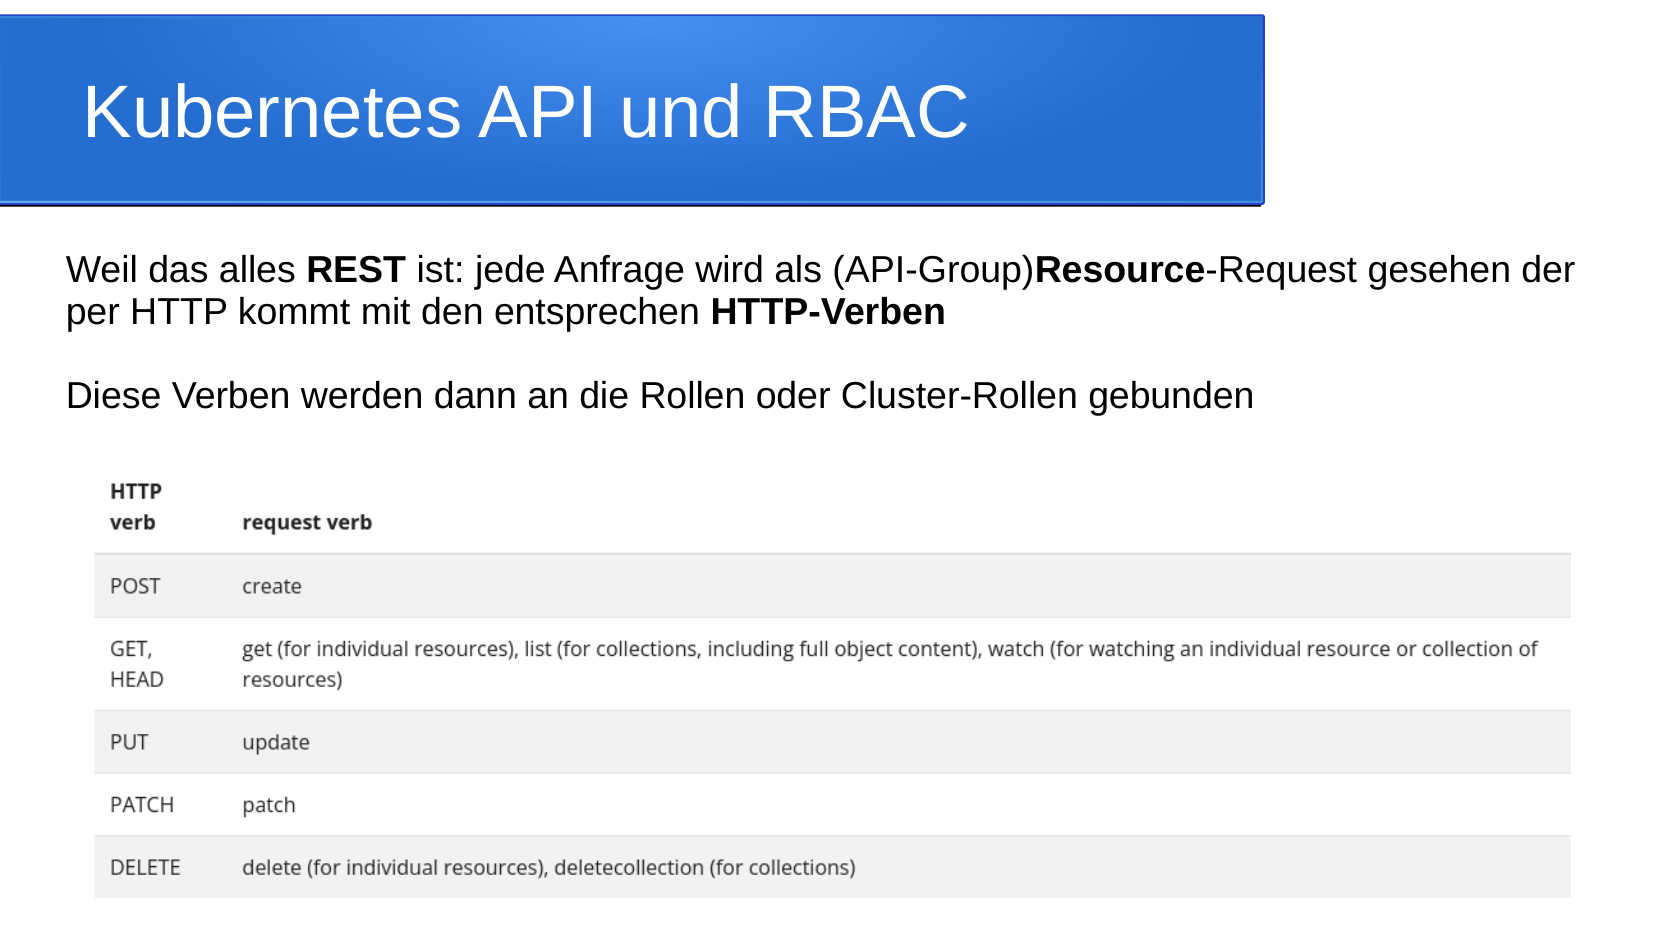

# Kubernetes API und RBAC
Weil das alles REST ist: jede Anfrage wird als (API-Group)Resource-Request gesehen der per HTTP kommt mit den entsprechen HTTP-Verben
Diese Verben werden dann an die Rollen oder Cluster-Rollen gebunden